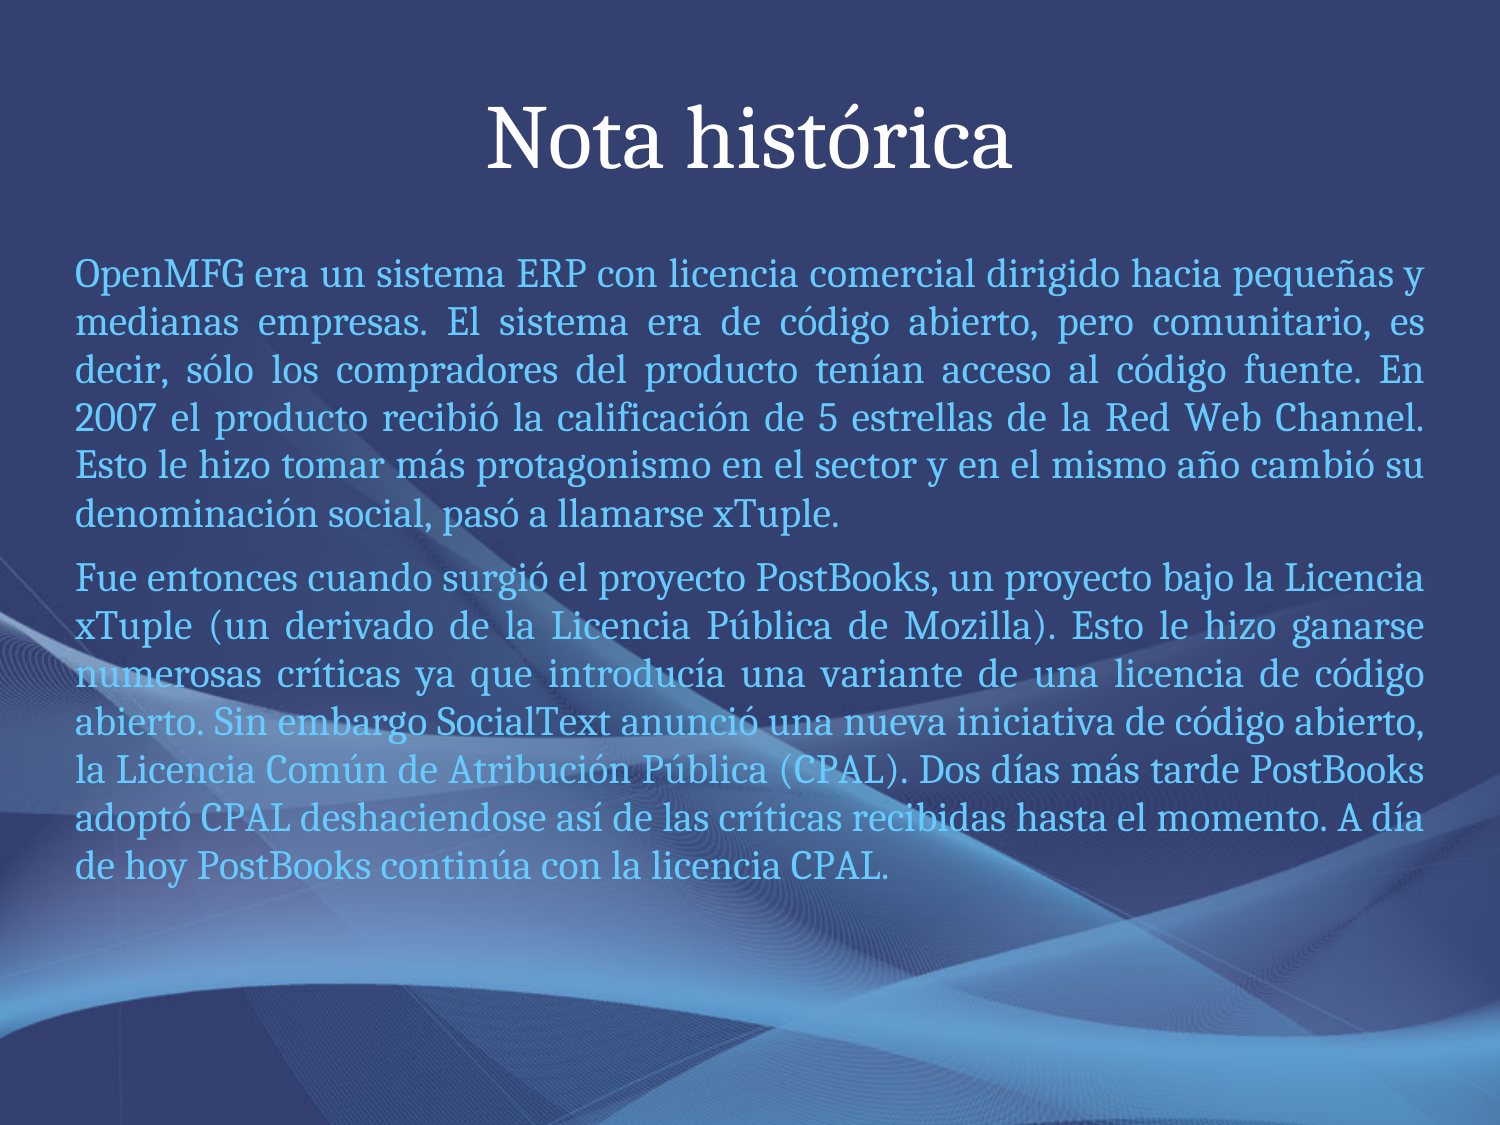

# Nota histórica
OpenMFG era un sistema ERP con licencia comercial dirigido hacia pequeñas y medianas empresas. El sistema era de código abierto, pero comunitario, es decir, sólo los compradores del producto tenían acceso al código fuente. En 2007 el producto recibió la calificación de 5 estrellas de la Red Web Channel. Esto le hizo tomar más protagonismo en el sector y en el mismo año cambió su denominación social, pasó a llamarse xTuple.
Fue entonces cuando surgió el proyecto PostBooks, un proyecto bajo la Licencia xTuple (un derivado de la Licencia Pública de Mozilla). Esto le hizo ganarse numerosas críticas ya que introducía una variante de una licencia de código abierto. Sin embargo SocialText anunció una nueva iniciativa de código abierto, la Licencia Común de Atribución Pública (CPAL). Dos días más tarde PostBooks adoptó CPAL deshaciendose así de las críticas recibidas hasta el momento. A día de hoy PostBooks continúa con la licencia CPAL.